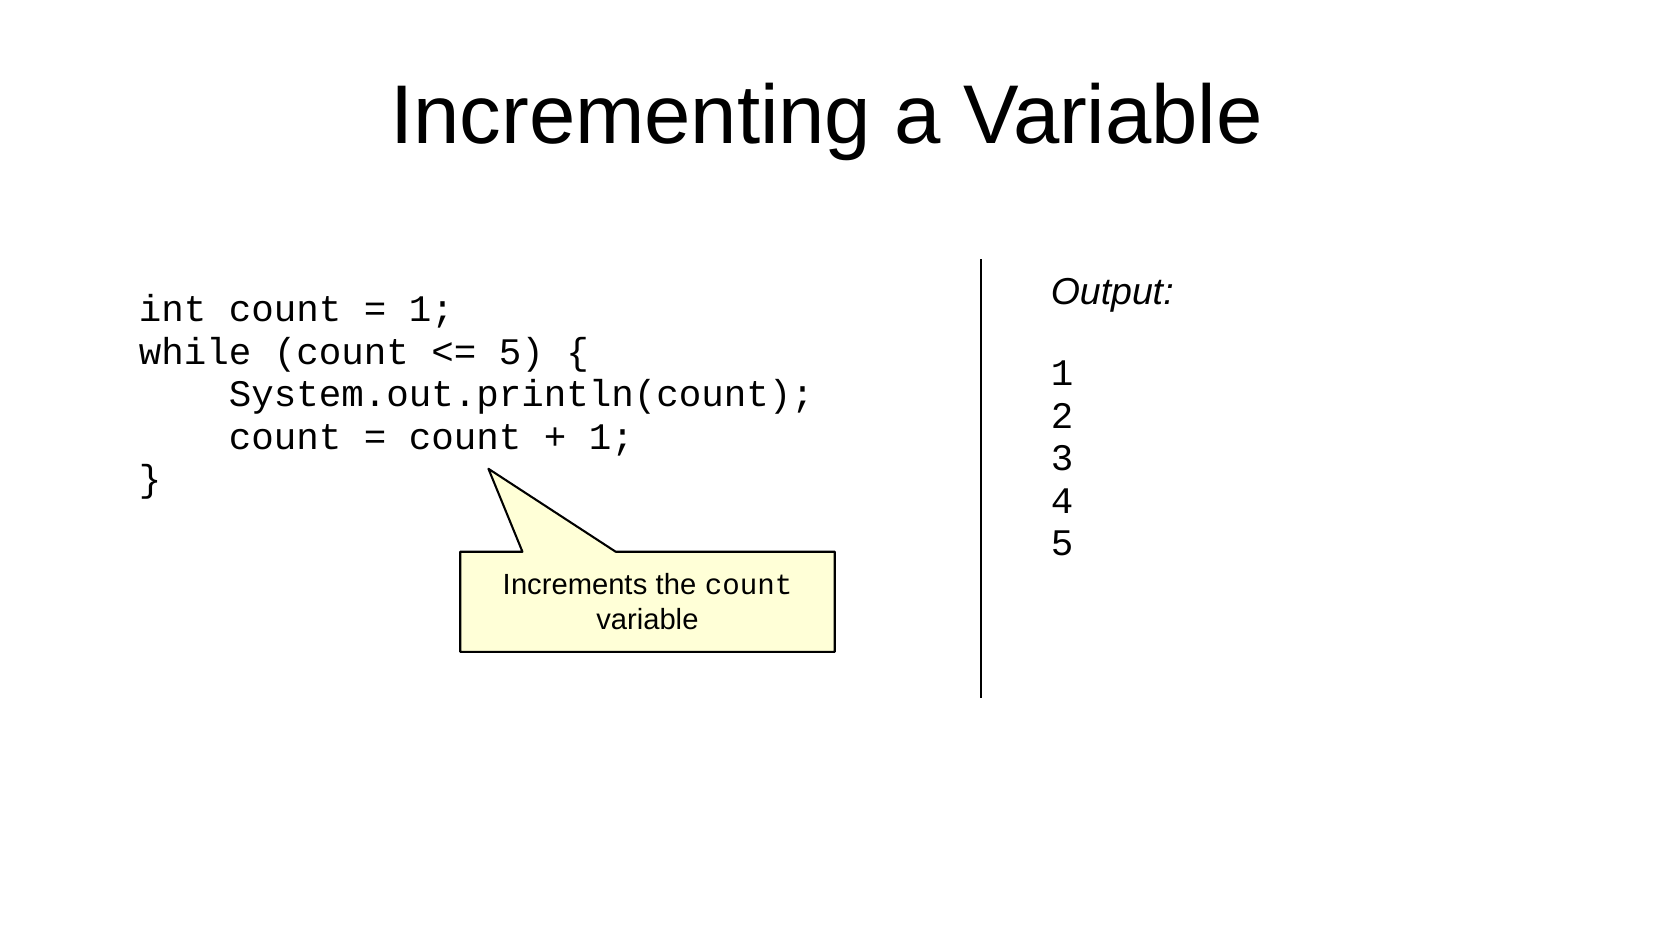

# Incrementing a Variable
Output:
1
2
3
4
5
int count = 1;
while (count <= 5) {
 System.out.println(count);
 count = count + 1;
}
Increments the count
variable